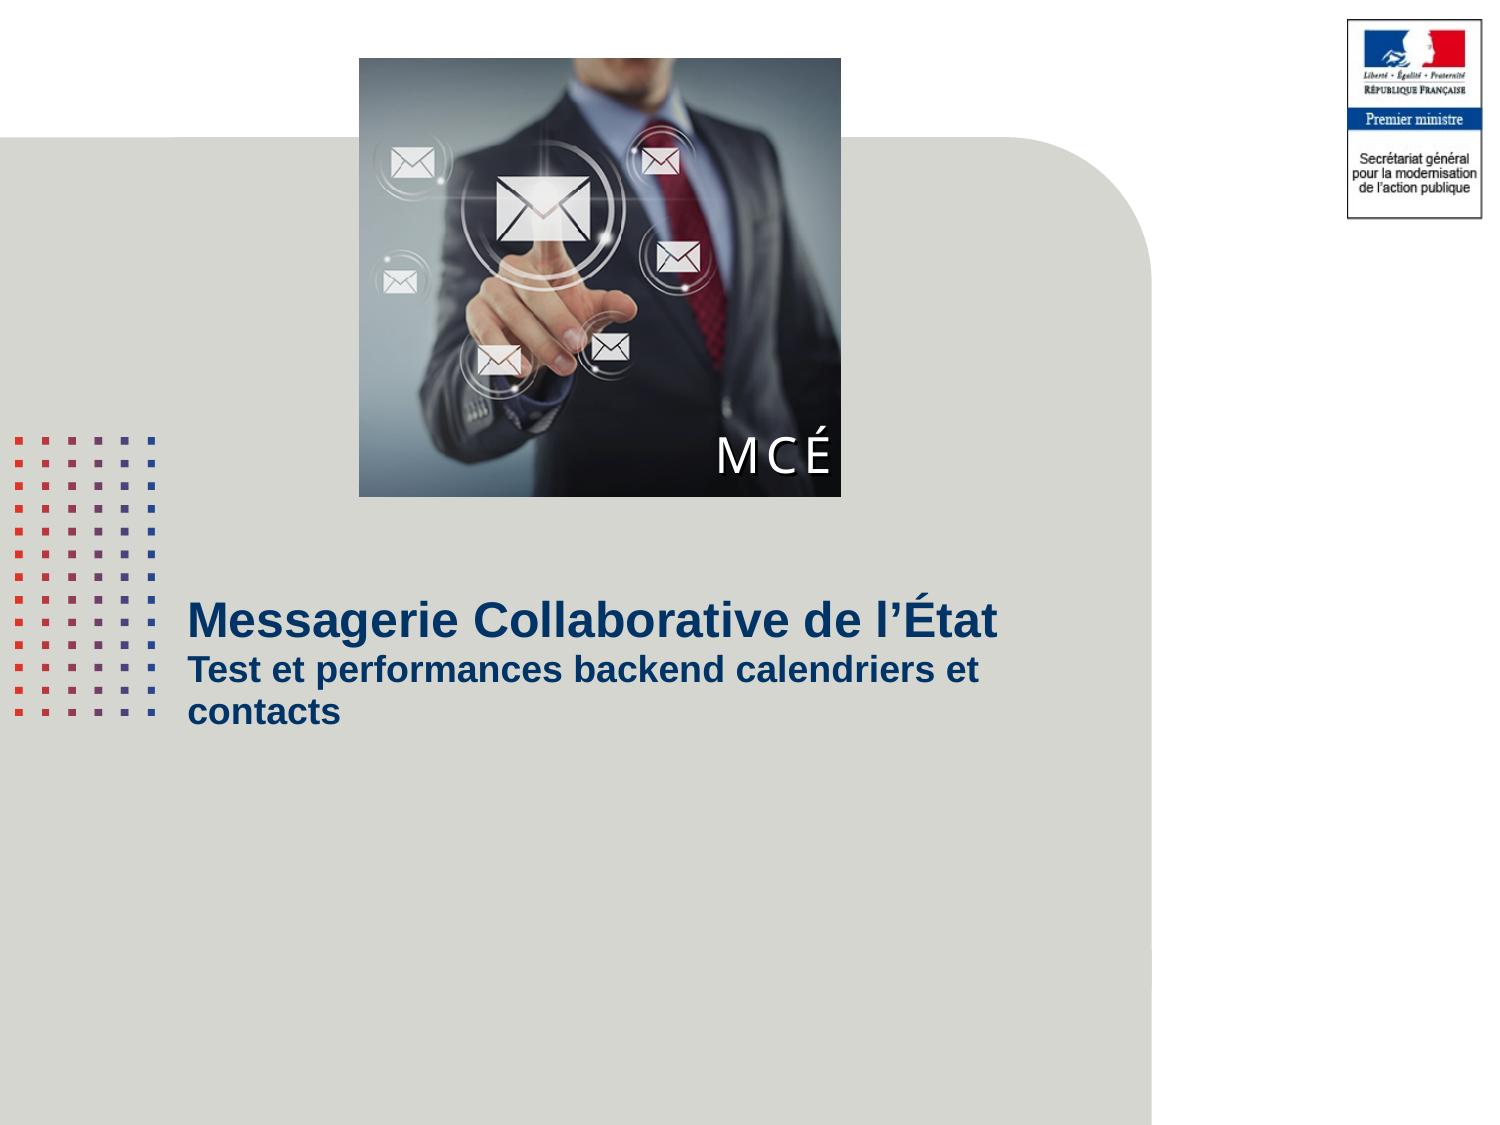

MCÉ
# Messagerie Collaborative de l’État Test et performances backend calendriers et contacts